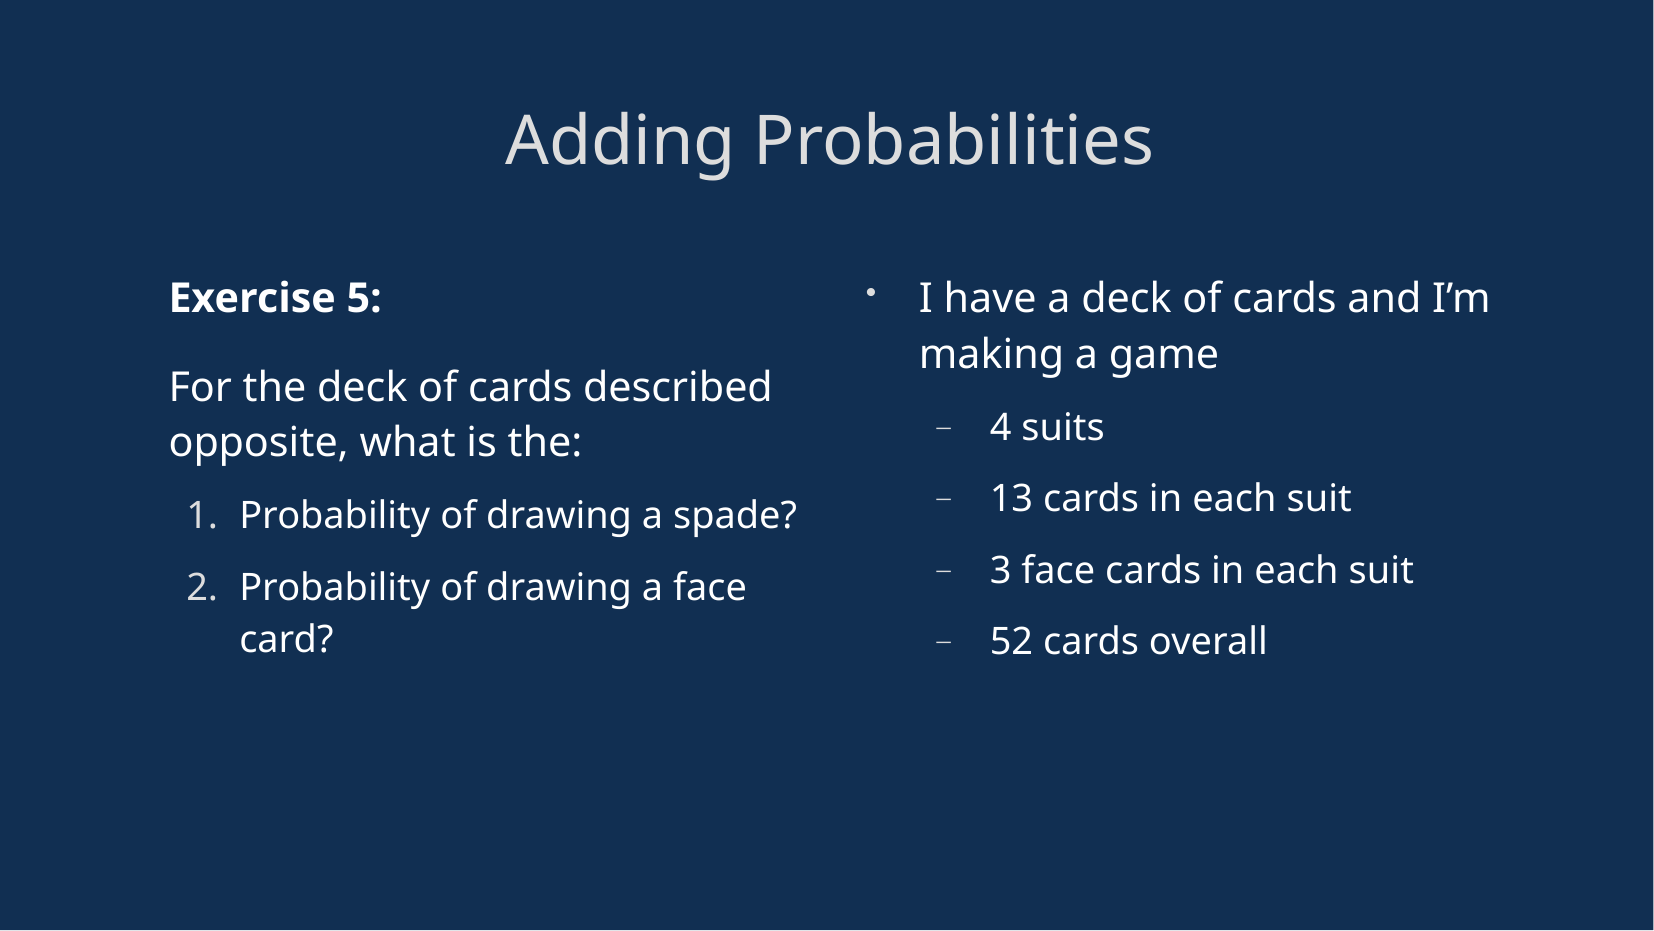

# Adding Probabilities
Exercise 5:
For the deck of cards described opposite, what is the:
Probability of drawing a spade?
Probability of drawing a face card?
I have a deck of cards and I’m making a game
4 suits
13 cards in each suit
3 face cards in each suit
52 cards overall